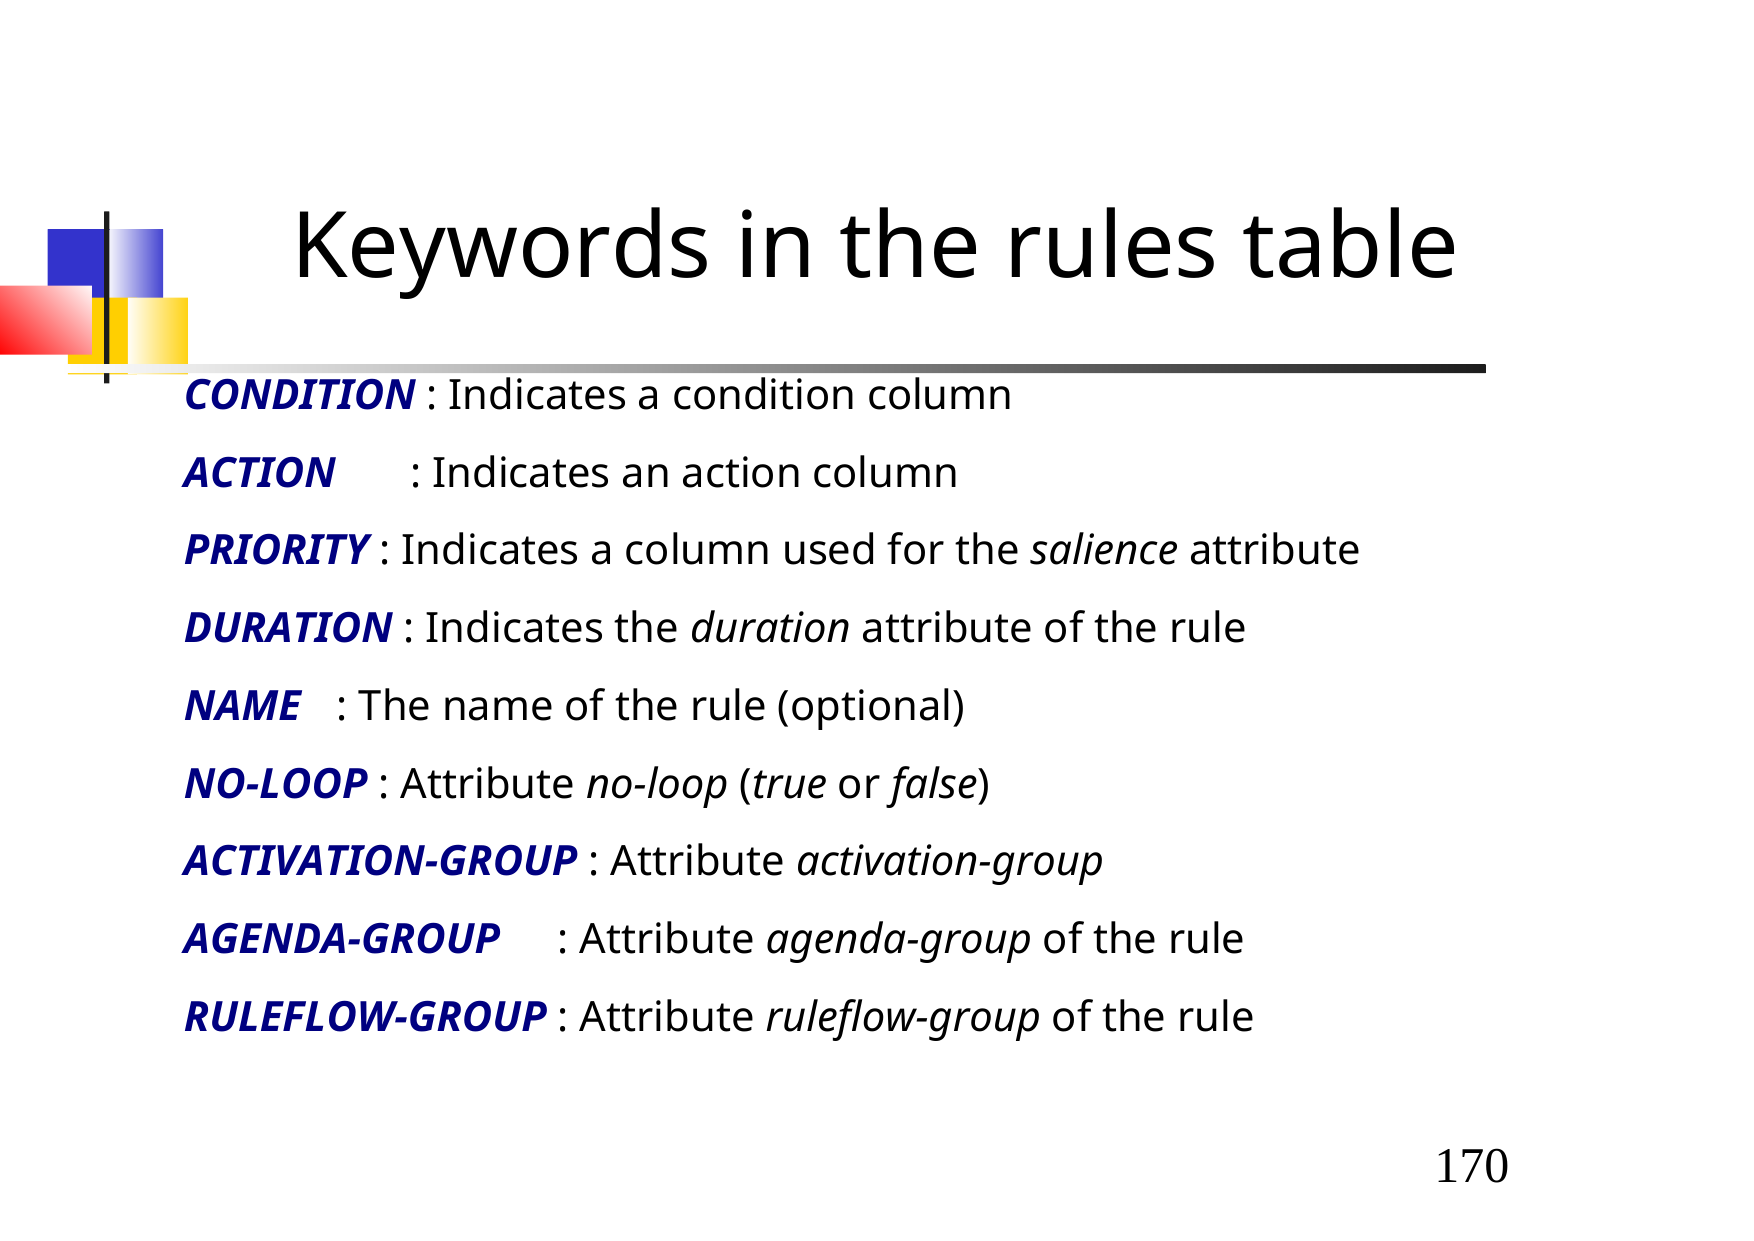

# Keywords in the rules table
CONDITION : Indicates a condition column
ACTION	 : Indicates an action column
PRIORITY : Indicates a column used for the salience attribute
DURATION : Indicates the duration attribute of the rule
NAME	 : The name of the rule (optional)
NO-LOOP : Attribute no-loop (true or false)
ACTIVATION-GROUP : Attribute activation-group
AGENDA-GROUP	 : Attribute agenda-group of the rule
RULEFLOW-GROUP	 : Attribute ruleflow-group of the rule